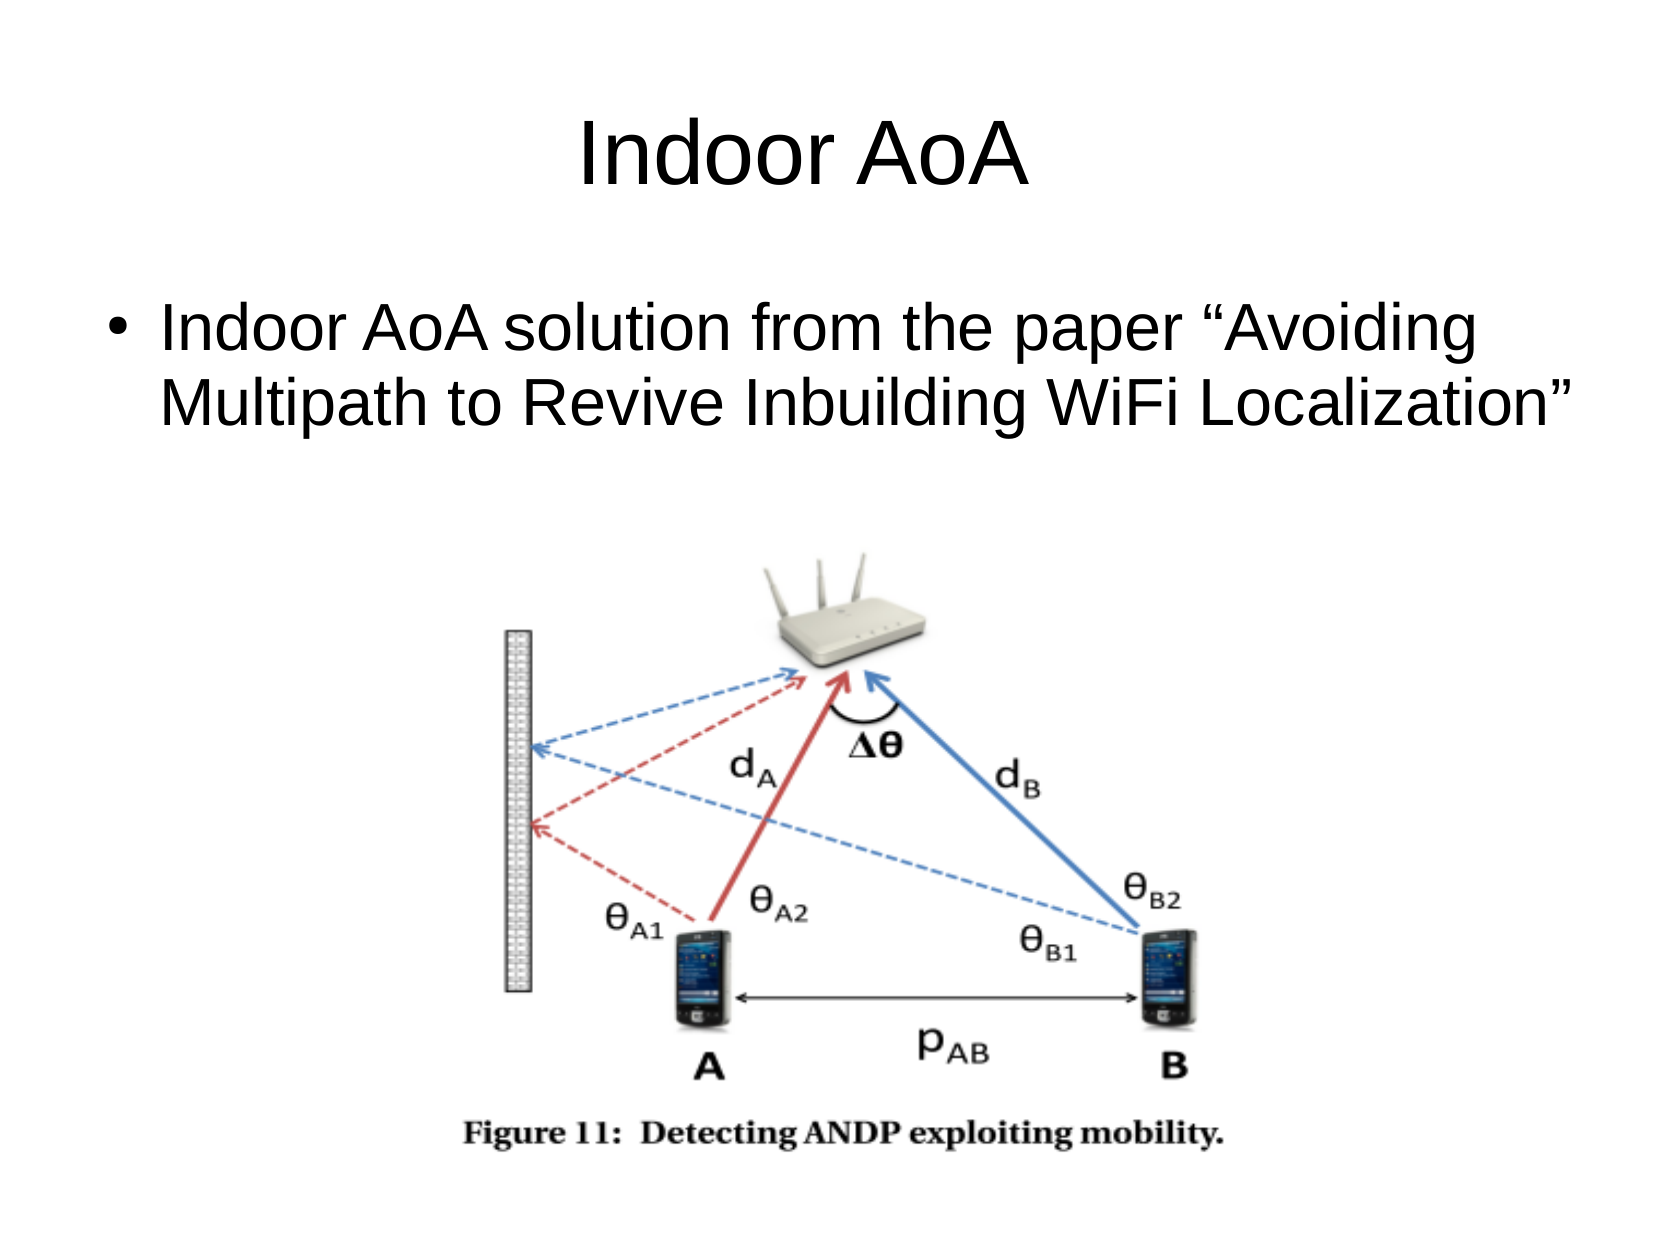

# Indoor AoA
Indoor AoA solution from the paper “Avoiding Multipath to Revive Inbuilding WiFi Localization”